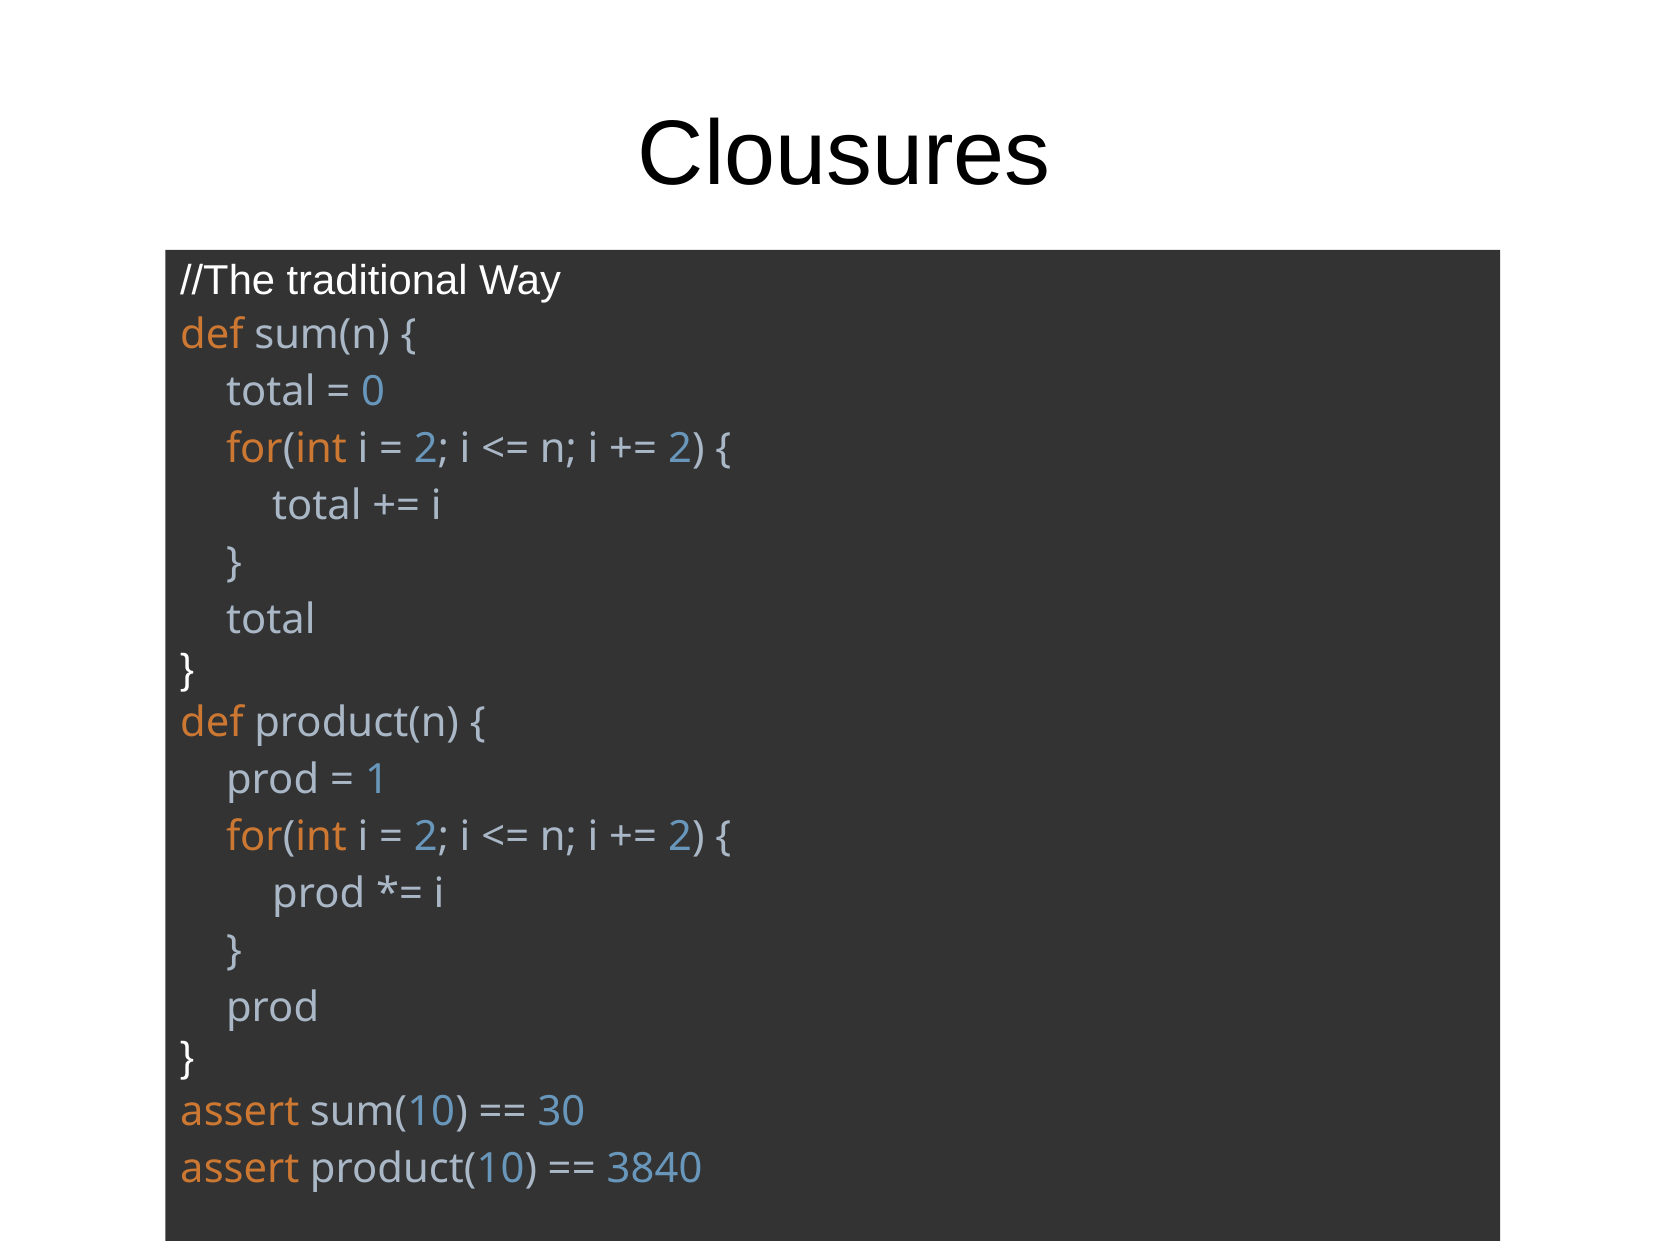

# Clousures
//The traditional Way
def sum(n) {
 total = 0
 for(int i = 2; i <= n; i += 2) {
 total += i
 }
 total
}
def product(n) {
 prod = 1
 for(int i = 2; i <= n; i += 2) {
 prod *= i
 }
 prod
}
assert sum(10) == 30
assert product(10) == 3840